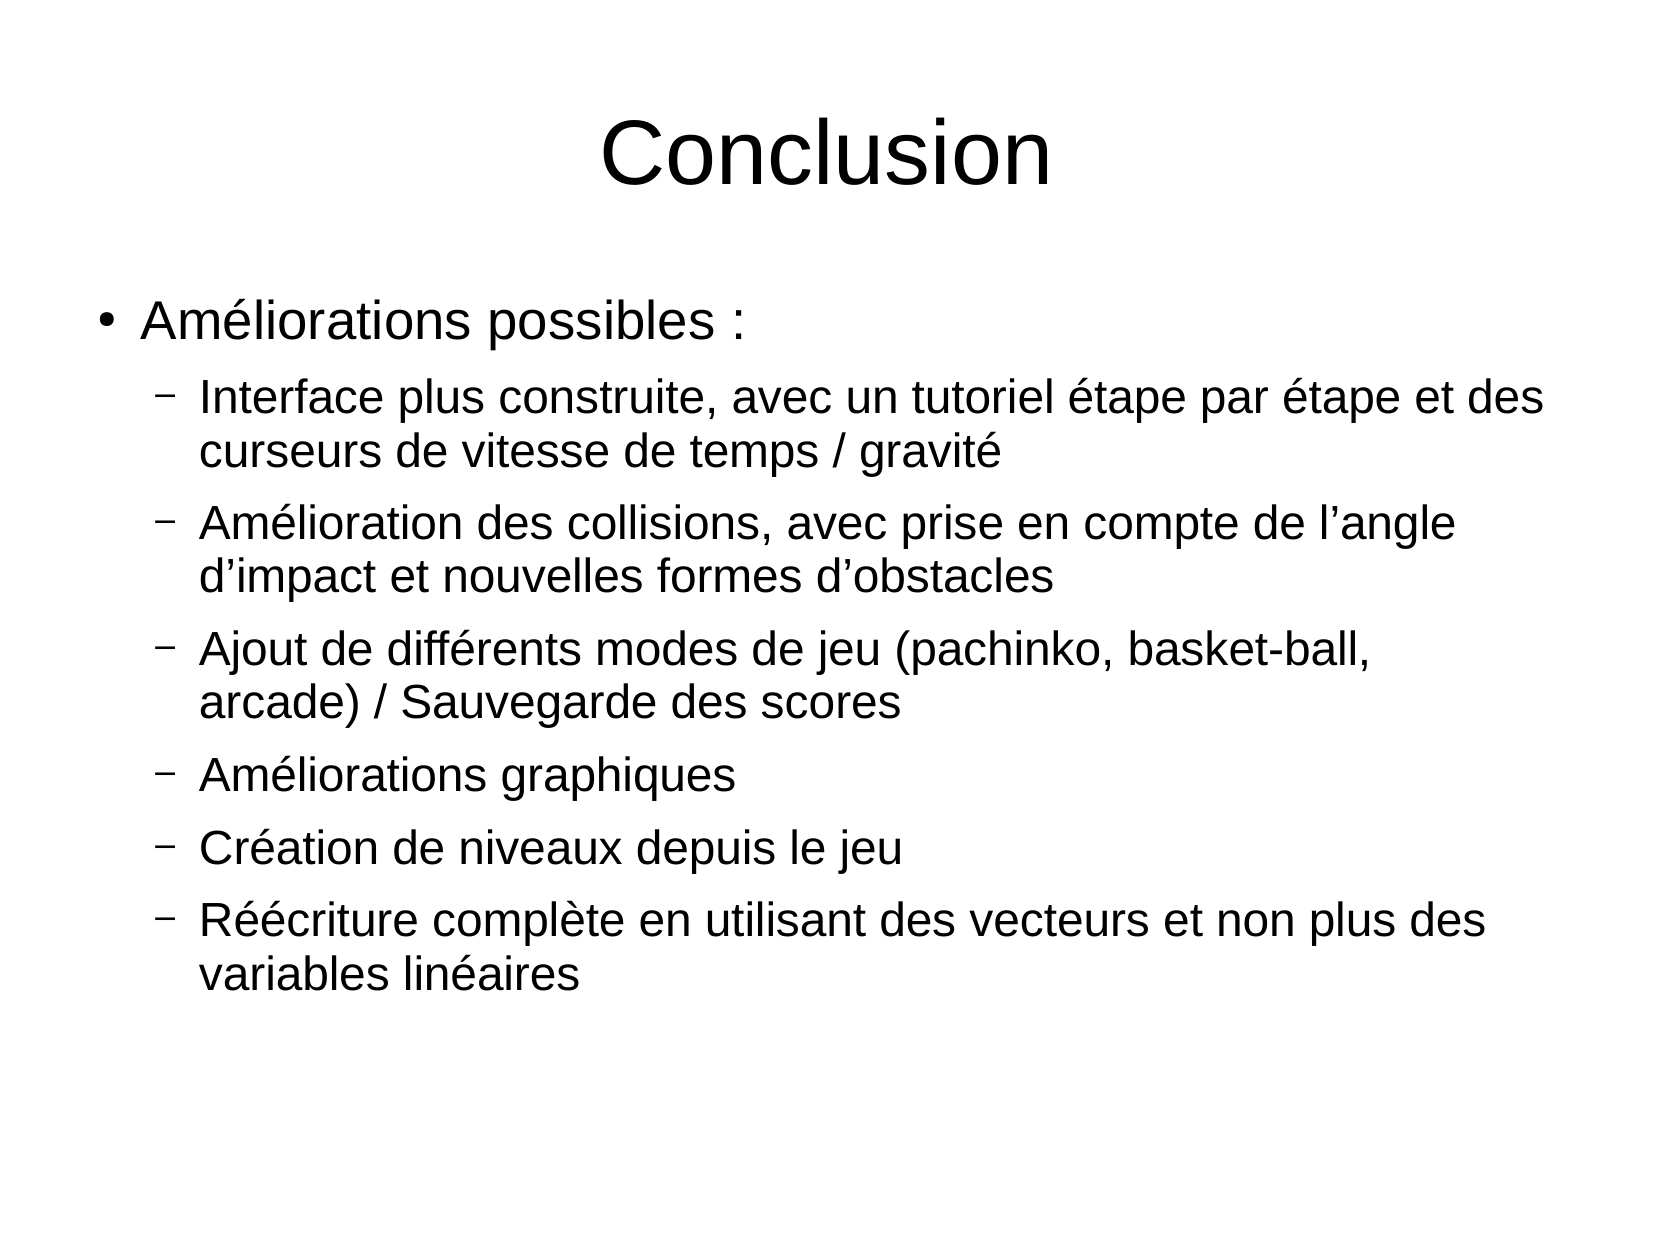

# Conclusion
Améliorations possibles :
Interface plus construite, avec un tutoriel étape par étape et des curseurs de vitesse de temps / gravité
Amélioration des collisions, avec prise en compte de l’angle d’impact et nouvelles formes d’obstacles
Ajout de différents modes de jeu (pachinko, basket-ball, arcade) / Sauvegarde des scores
Améliorations graphiques
Création de niveaux depuis le jeu
Réécriture complète en utilisant des vecteurs et non plus des variables linéaires